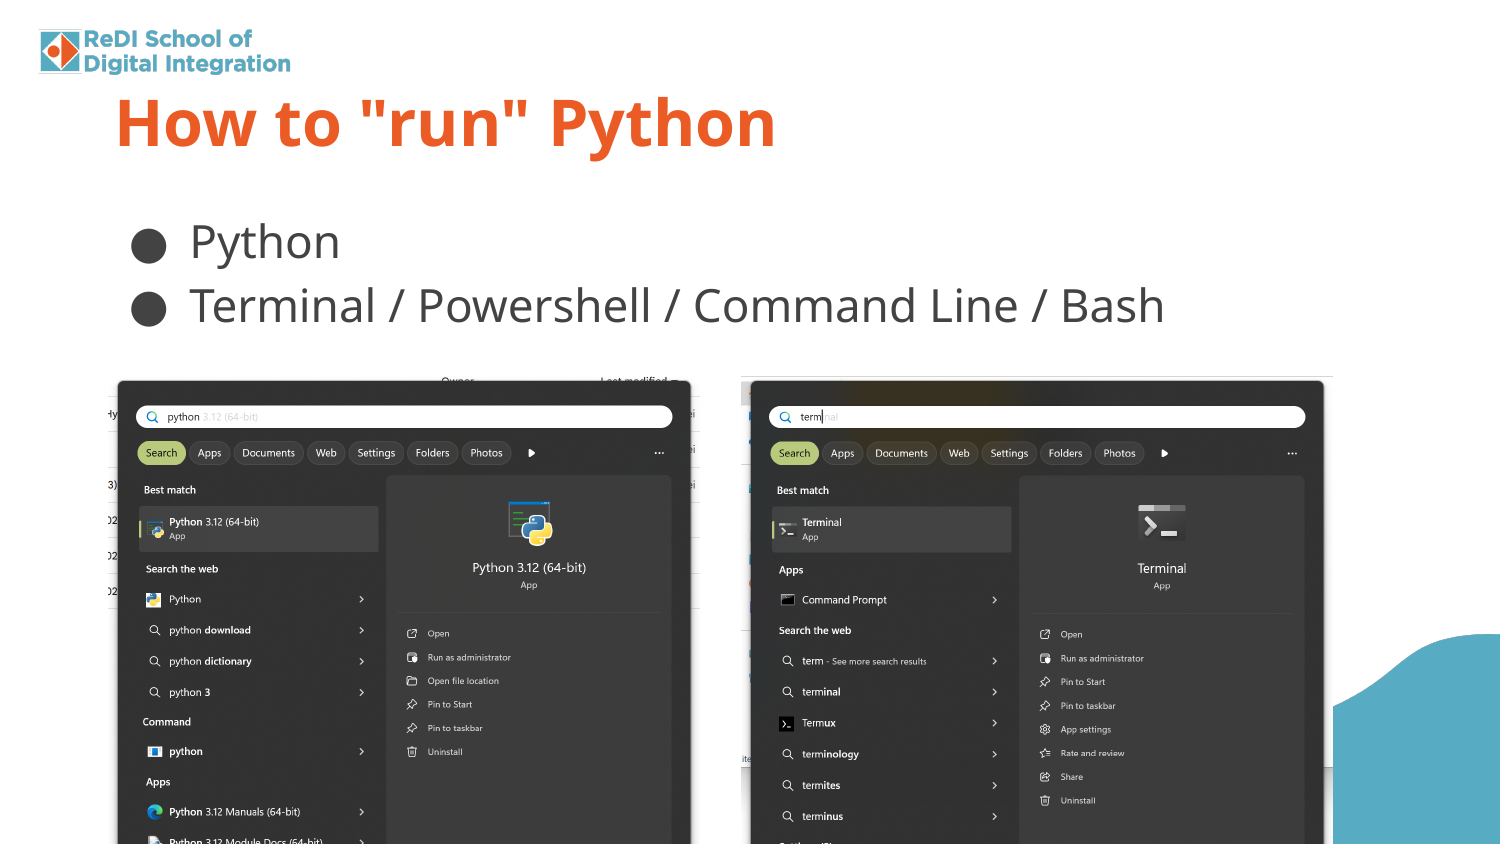

How to "run" Python
Python
Terminal / Powershell / Command Line / Bash